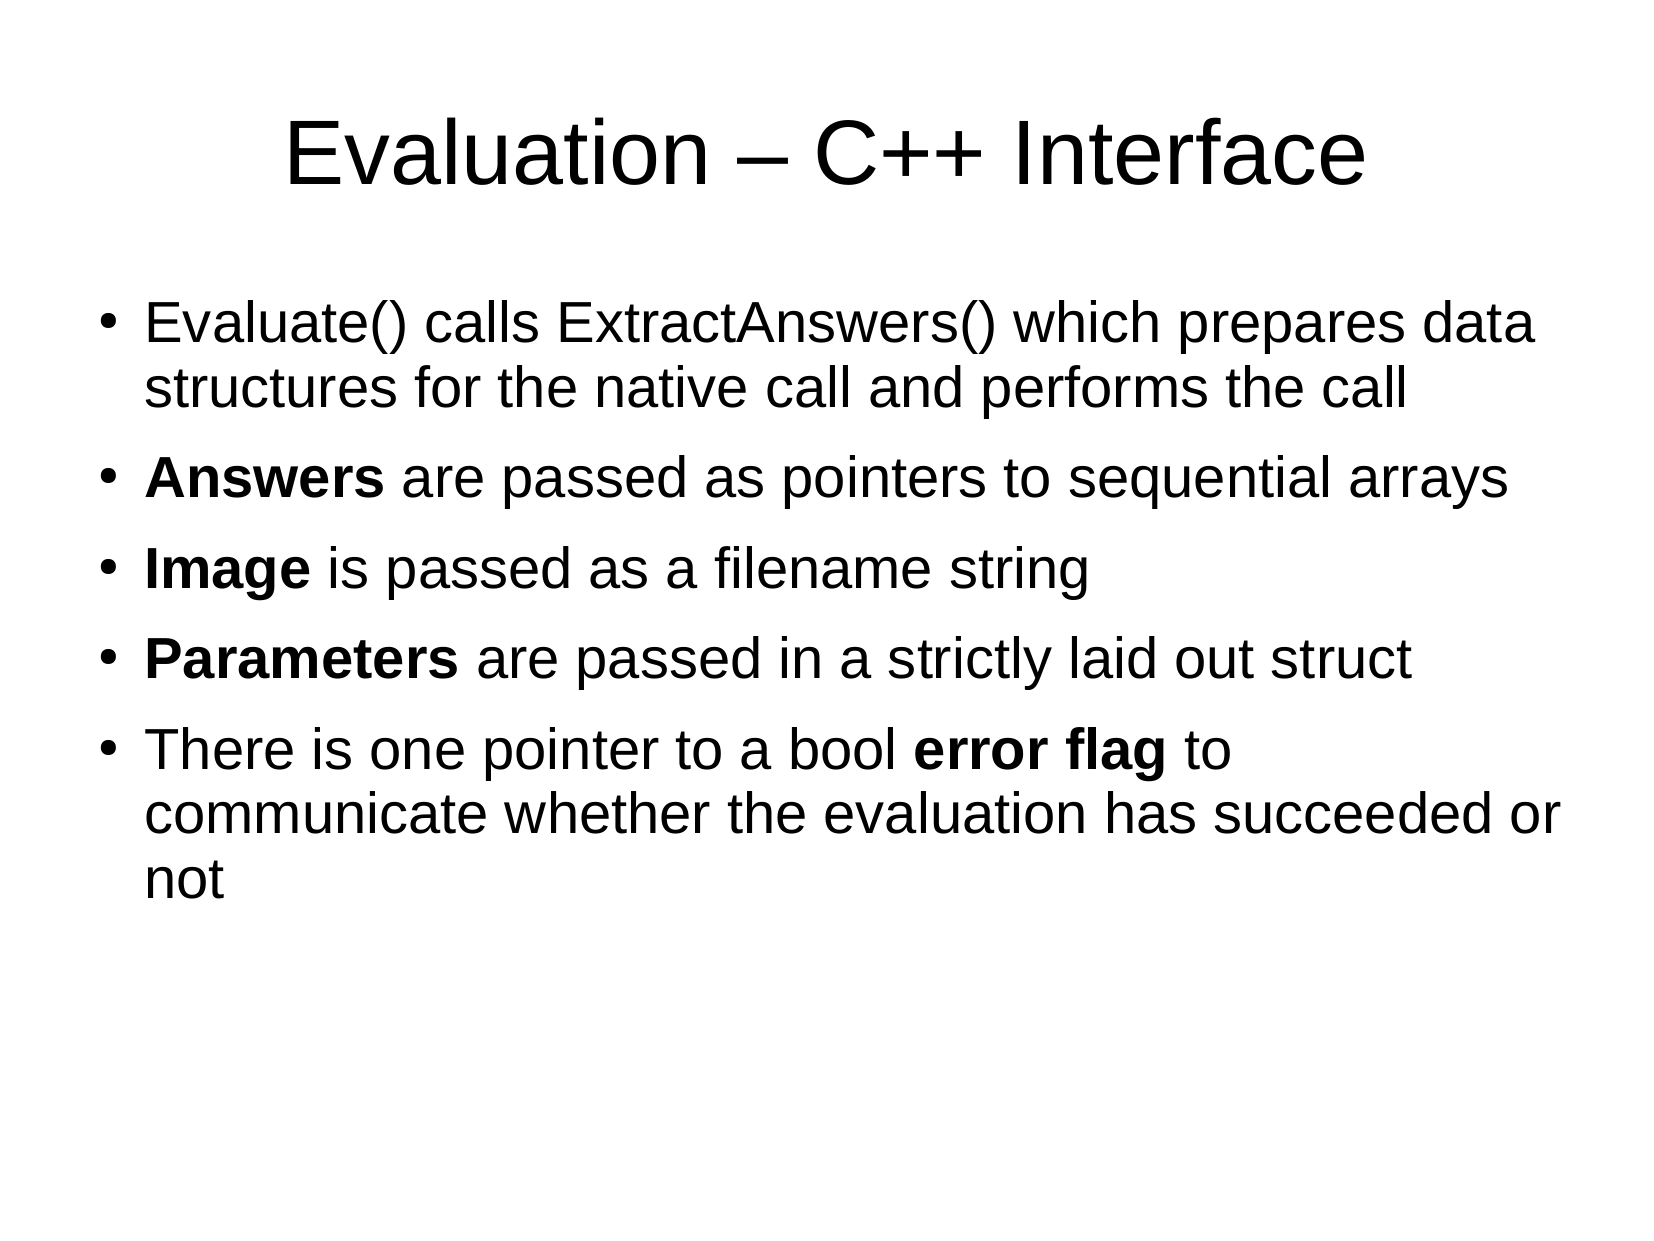

# Evaluation – C++ Interface
Evaluate() calls ExtractAnswers() which prepares data structures for the native call and performs the call
Answers are passed as pointers to sequential arrays
Image is passed as a filename string
Parameters are passed in a strictly laid out struct
There is one pointer to a bool error flag to communicate whether the evaluation has succeeded or not